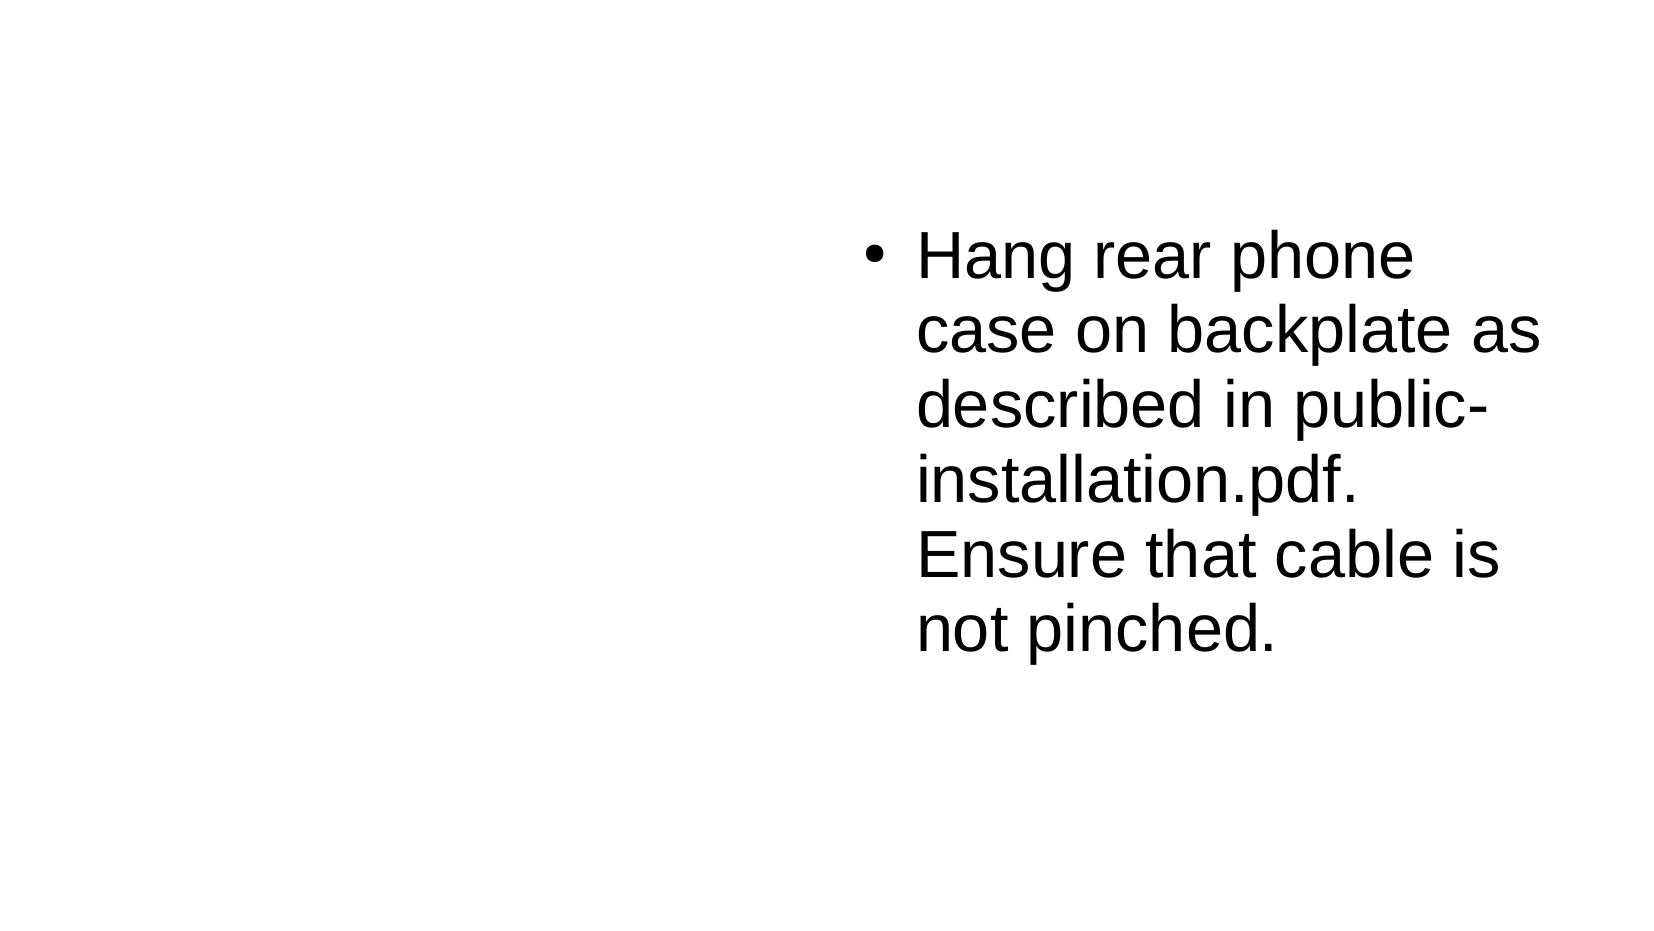

#
Hang rear phone case on backplate as described in public-installation.pdf. Ensure that cable is not pinched.